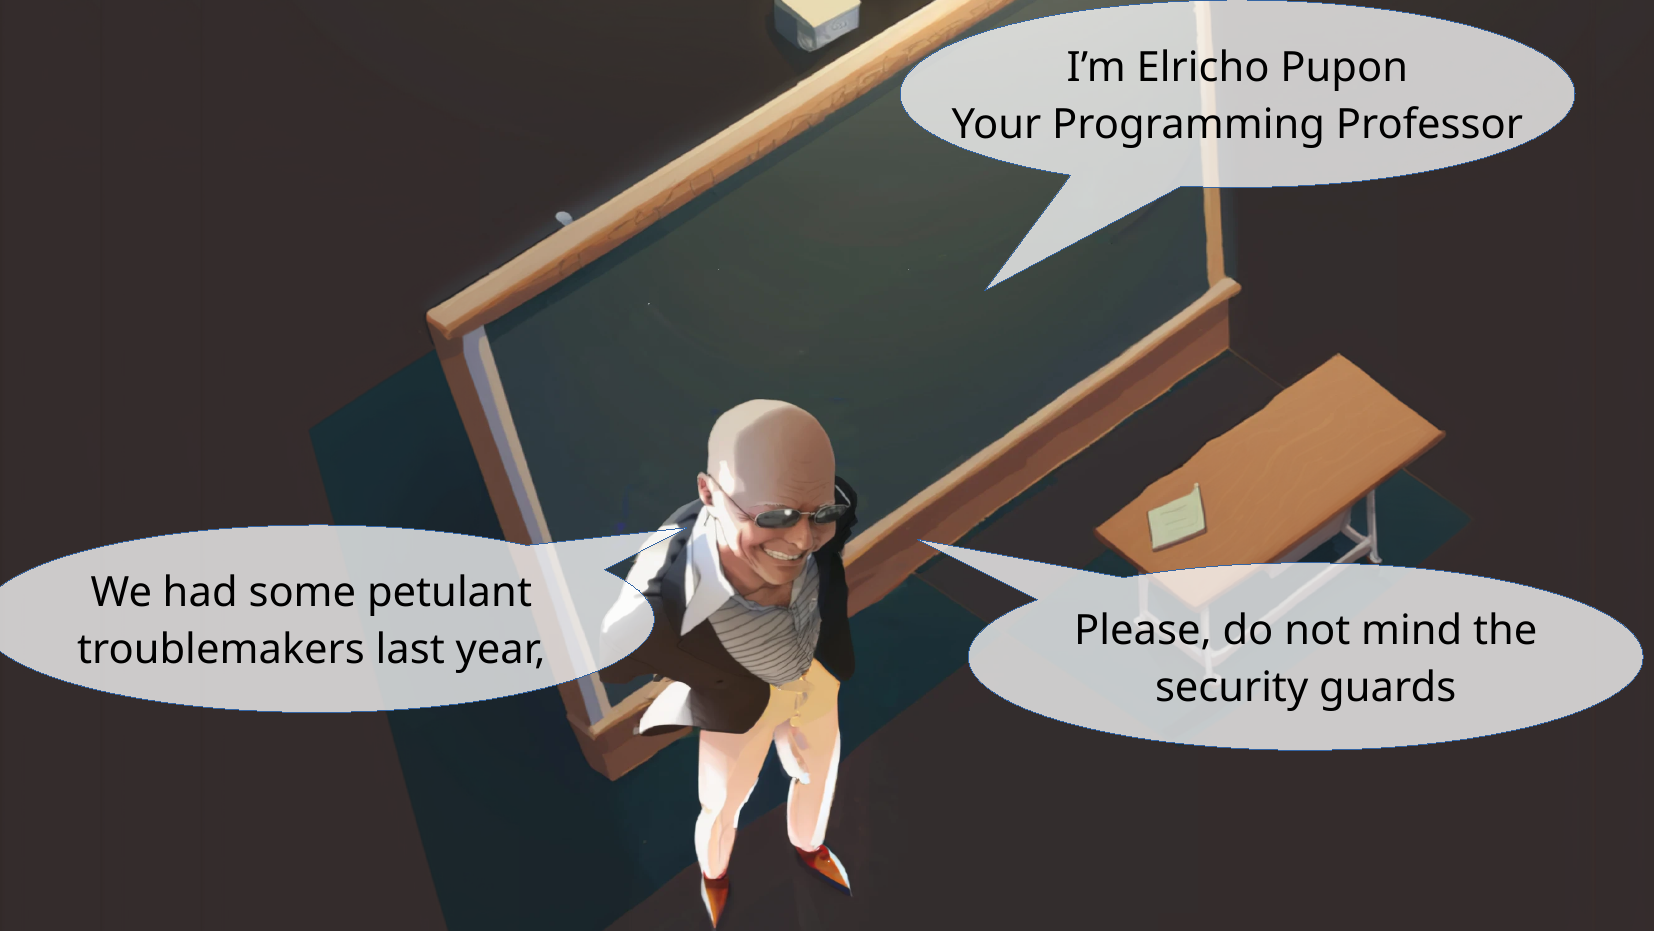

I’m Elricho Pupon
Your Programming Professor
We had some petulant
troublemakers last year,
Please, do not mind the
security guards